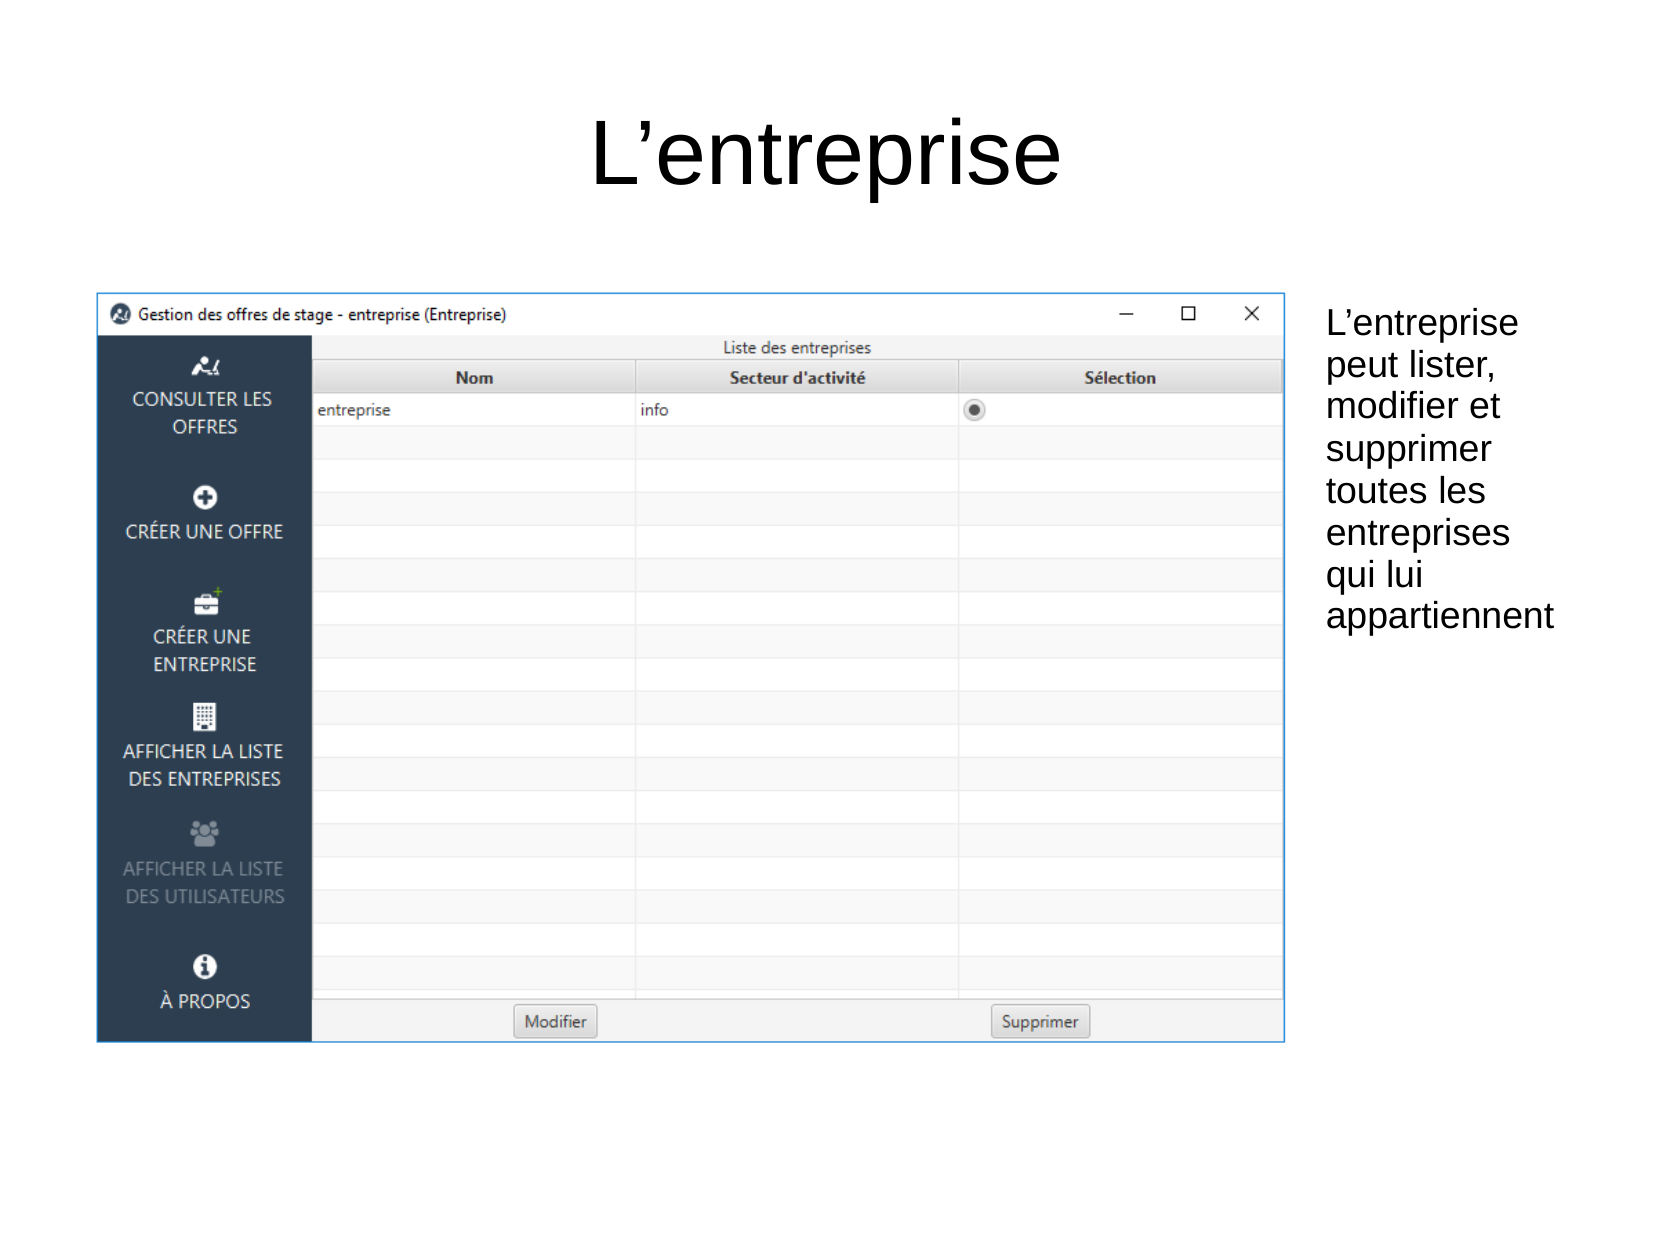

# L’entreprise
L’entreprise peut lister, modifier et supprimer toutes les entreprises qui lui appartiennent